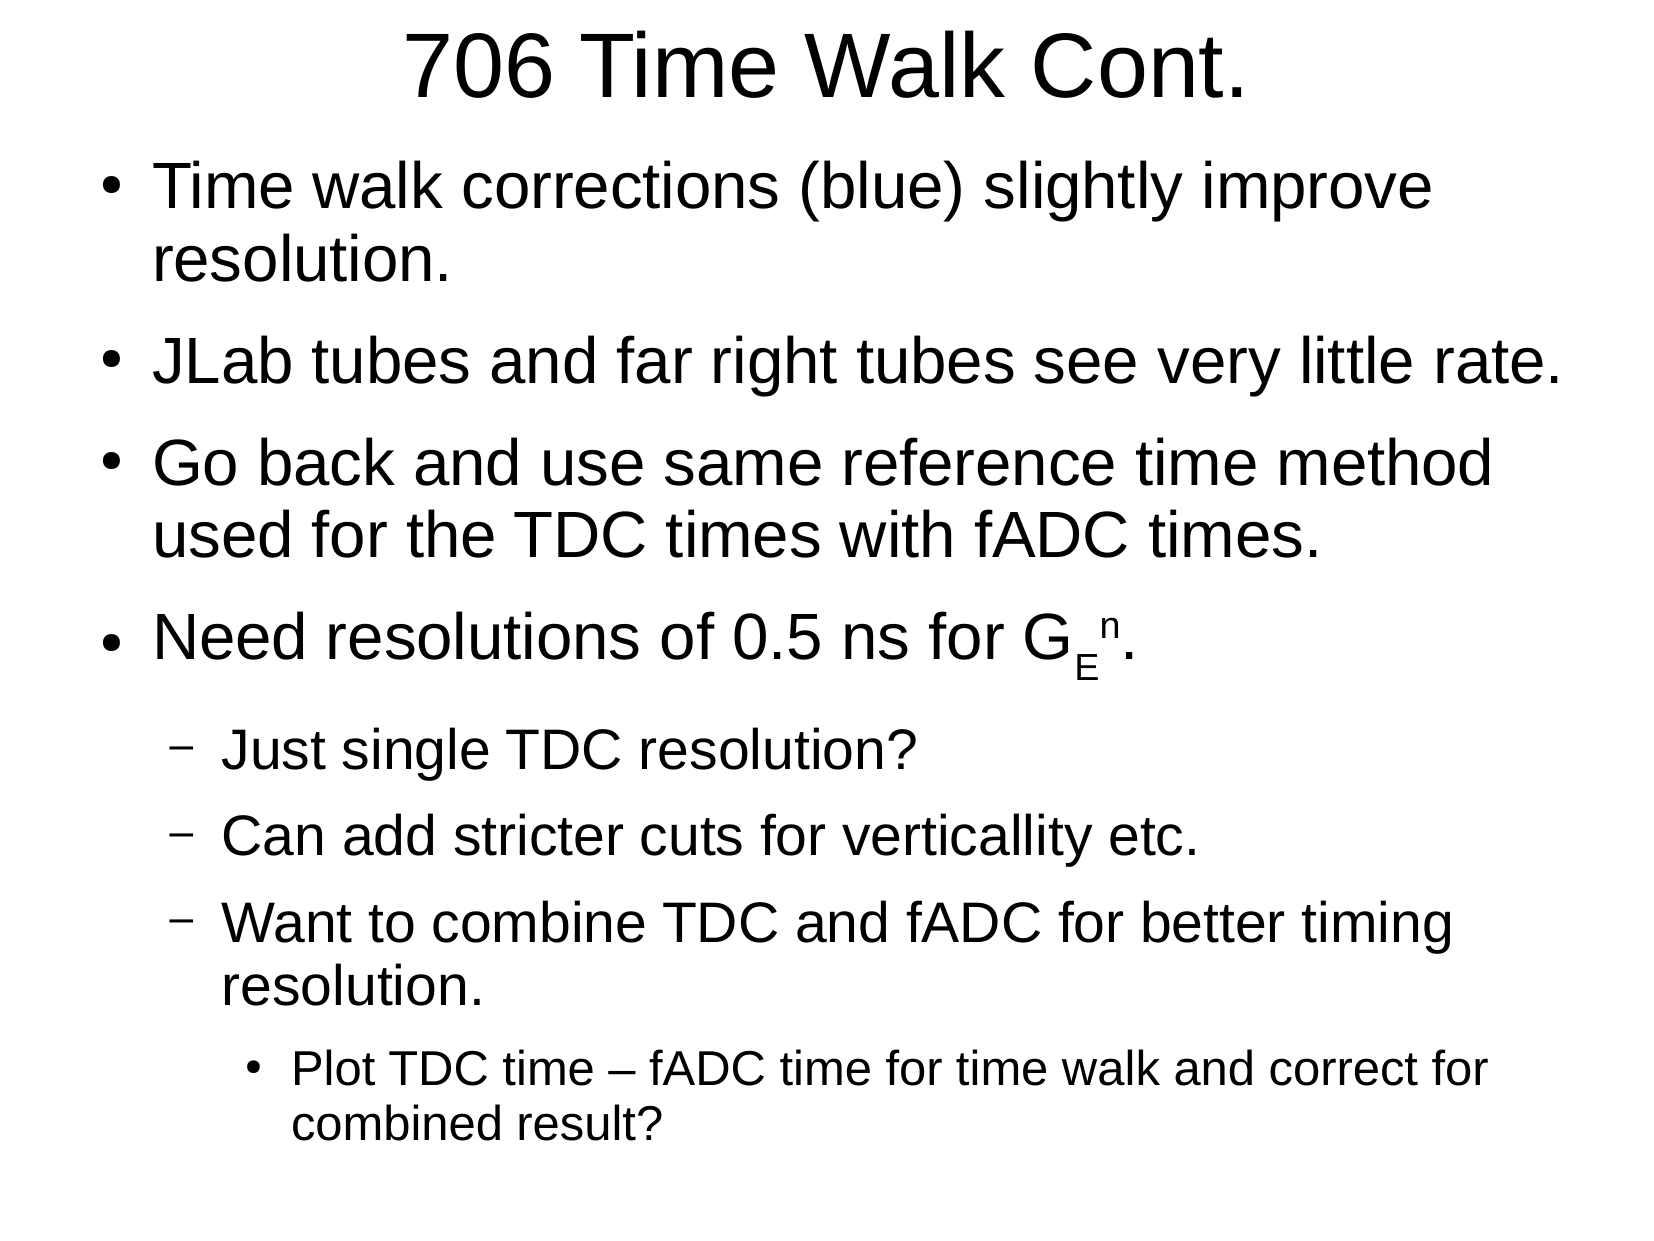

# 706 Time Walk Cont.
Time walk corrections (blue) slightly improve resolution.
JLab tubes and far right tubes see very little rate.
Go back and use same reference time method used for the TDC times with fADC times.
Need resolutions of 0.5 ns for GEn.
Just single TDC resolution?
Can add stricter cuts for verticallity etc.
Want to combine TDC and fADC for better timing resolution.
Plot TDC time – fADC time for time walk and correct for combined result?